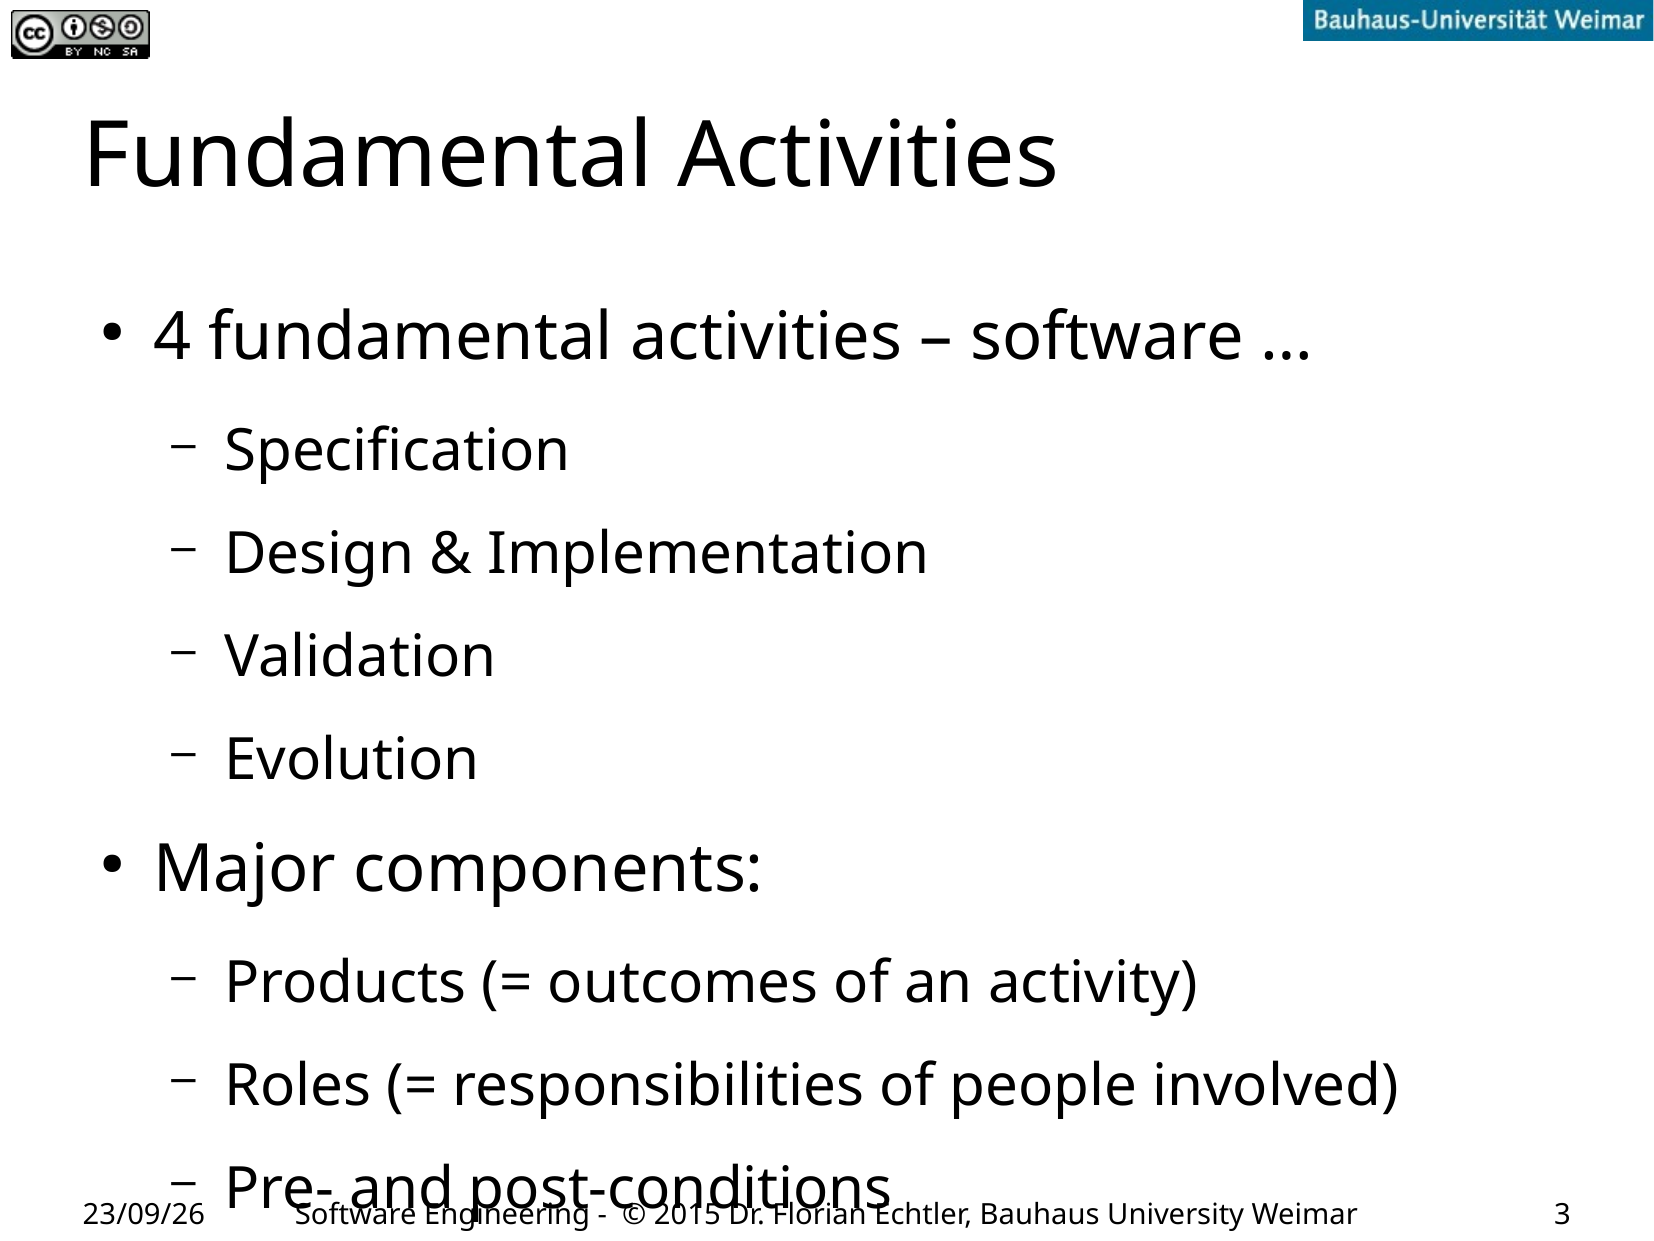

# Fundamental Activities
4 fundamental activities – software …
Specification
Design & Implementation
Validation
Evolution
Major components:
Products (= outcomes of an activity)
Roles (= responsibilities of people involved)
Pre- and post-conditions
Software Engineering - © 2015 Dr. Florian Echtler, Bauhaus University Weimar
3